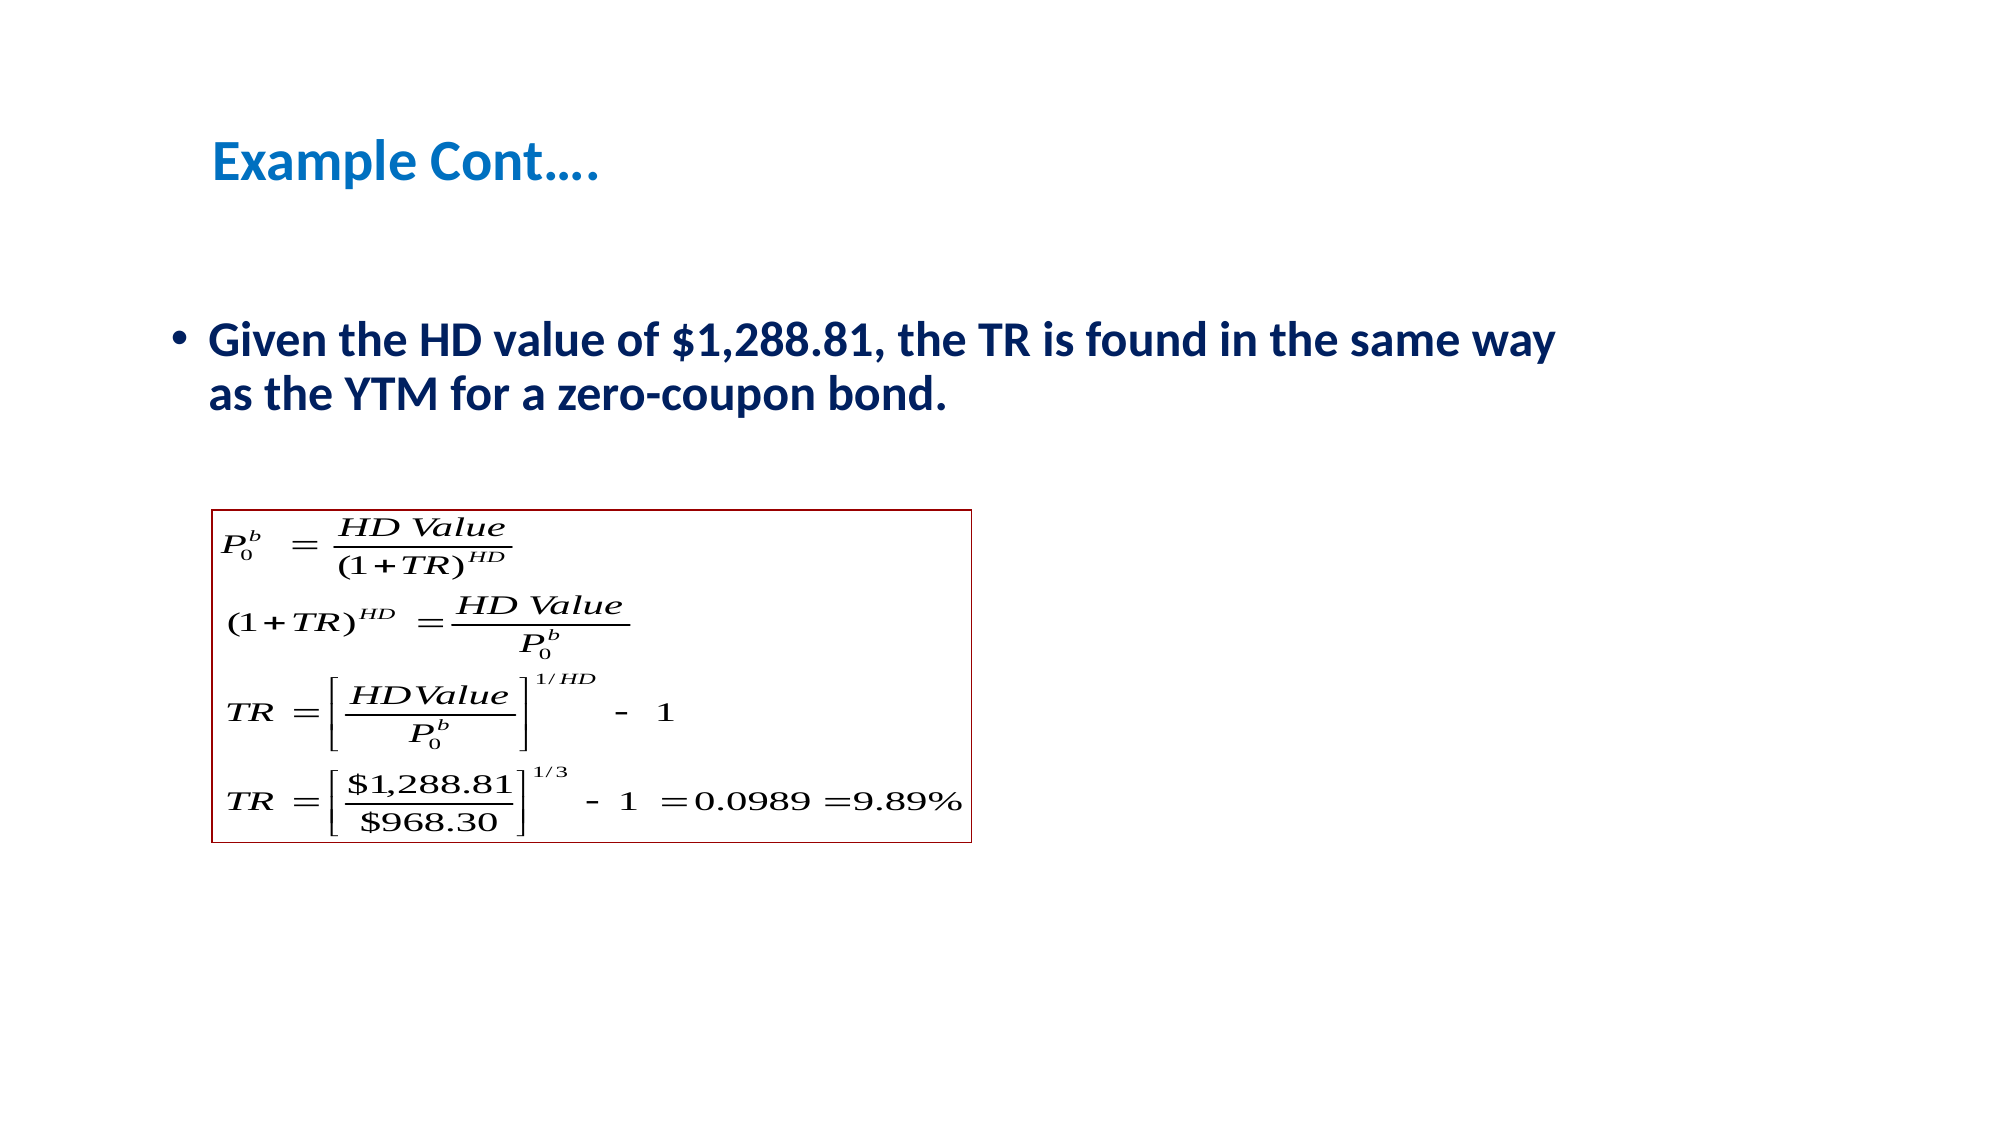

Example Cont….
# Given the HD value of $1,288.81, the TR is found in the same way as the YTM for a zero-coupon bond.